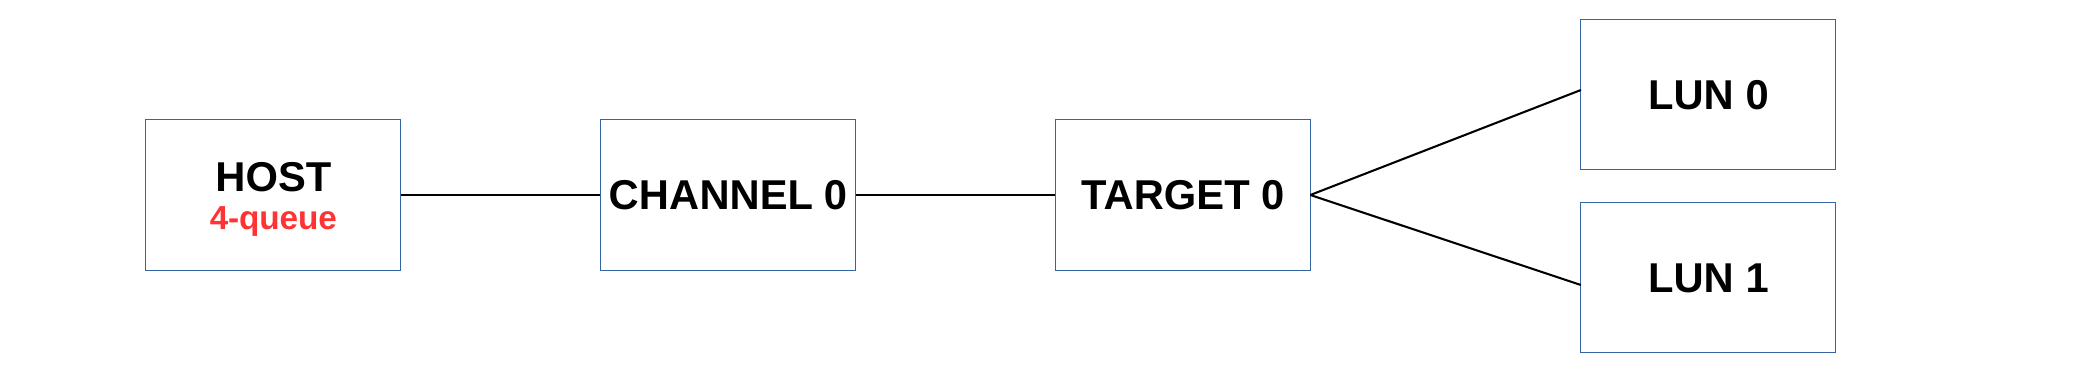

LUN 0
HOST
4-queue
CHANNEL 0
TARGET 0
LUN 1